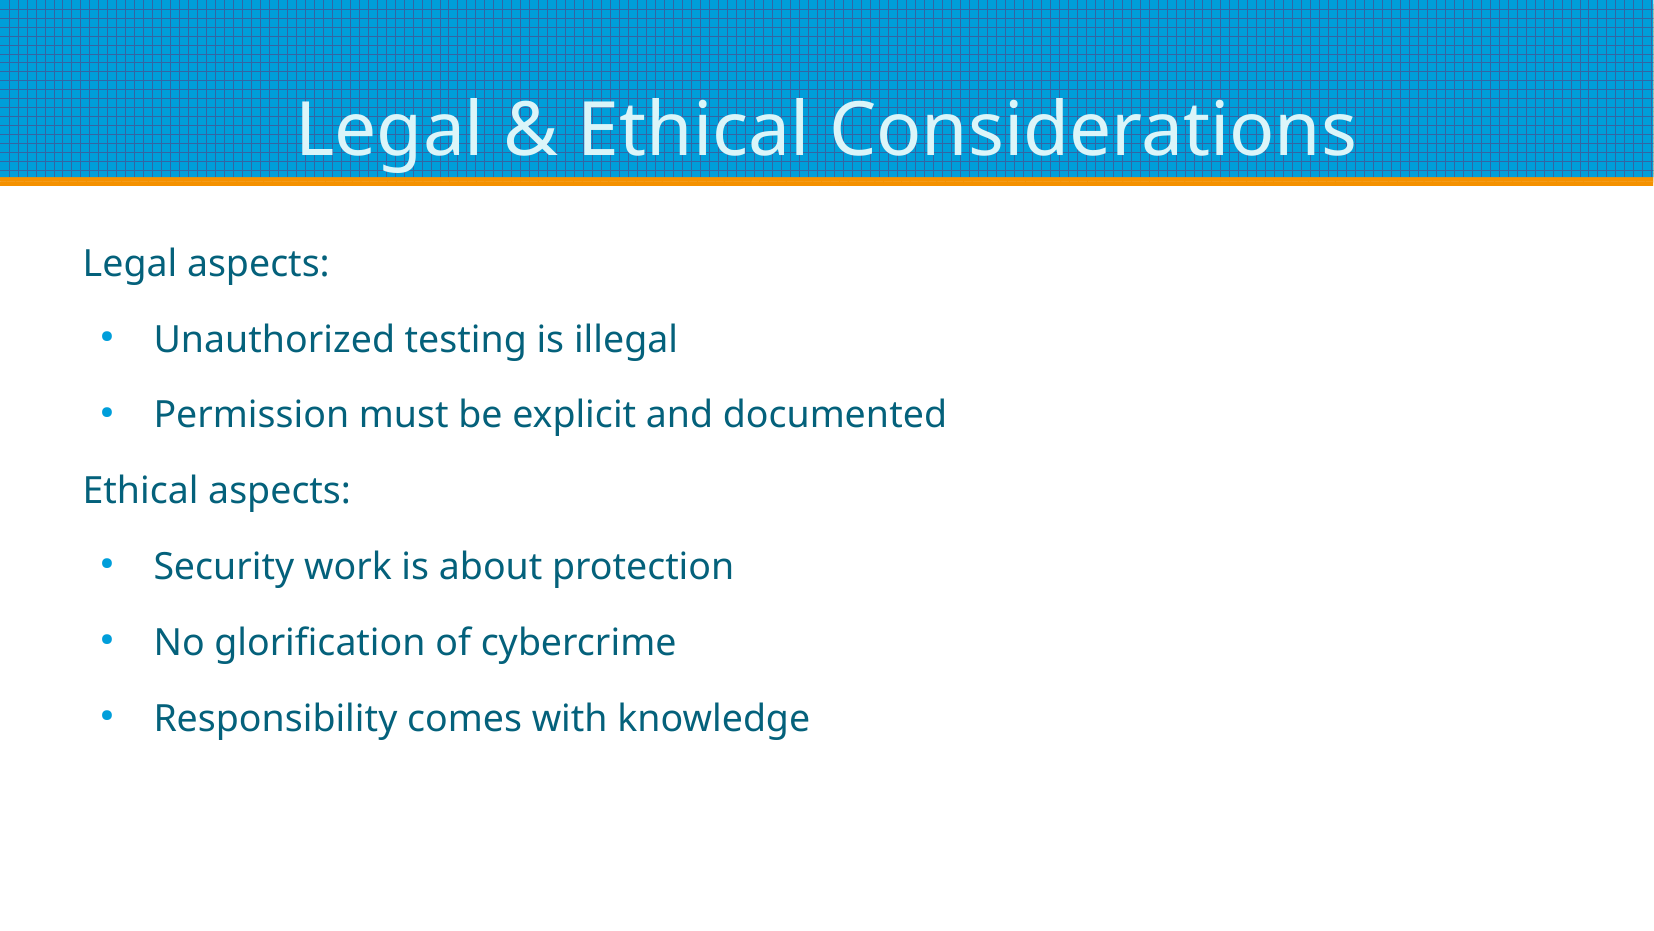

# Legal & Ethical Considerations
Legal aspects:
Unauthorized testing is illegal
Permission must be explicit and documented
Ethical aspects:
Security work is about protection
No glorification of cybercrime
Responsibility comes with knowledge